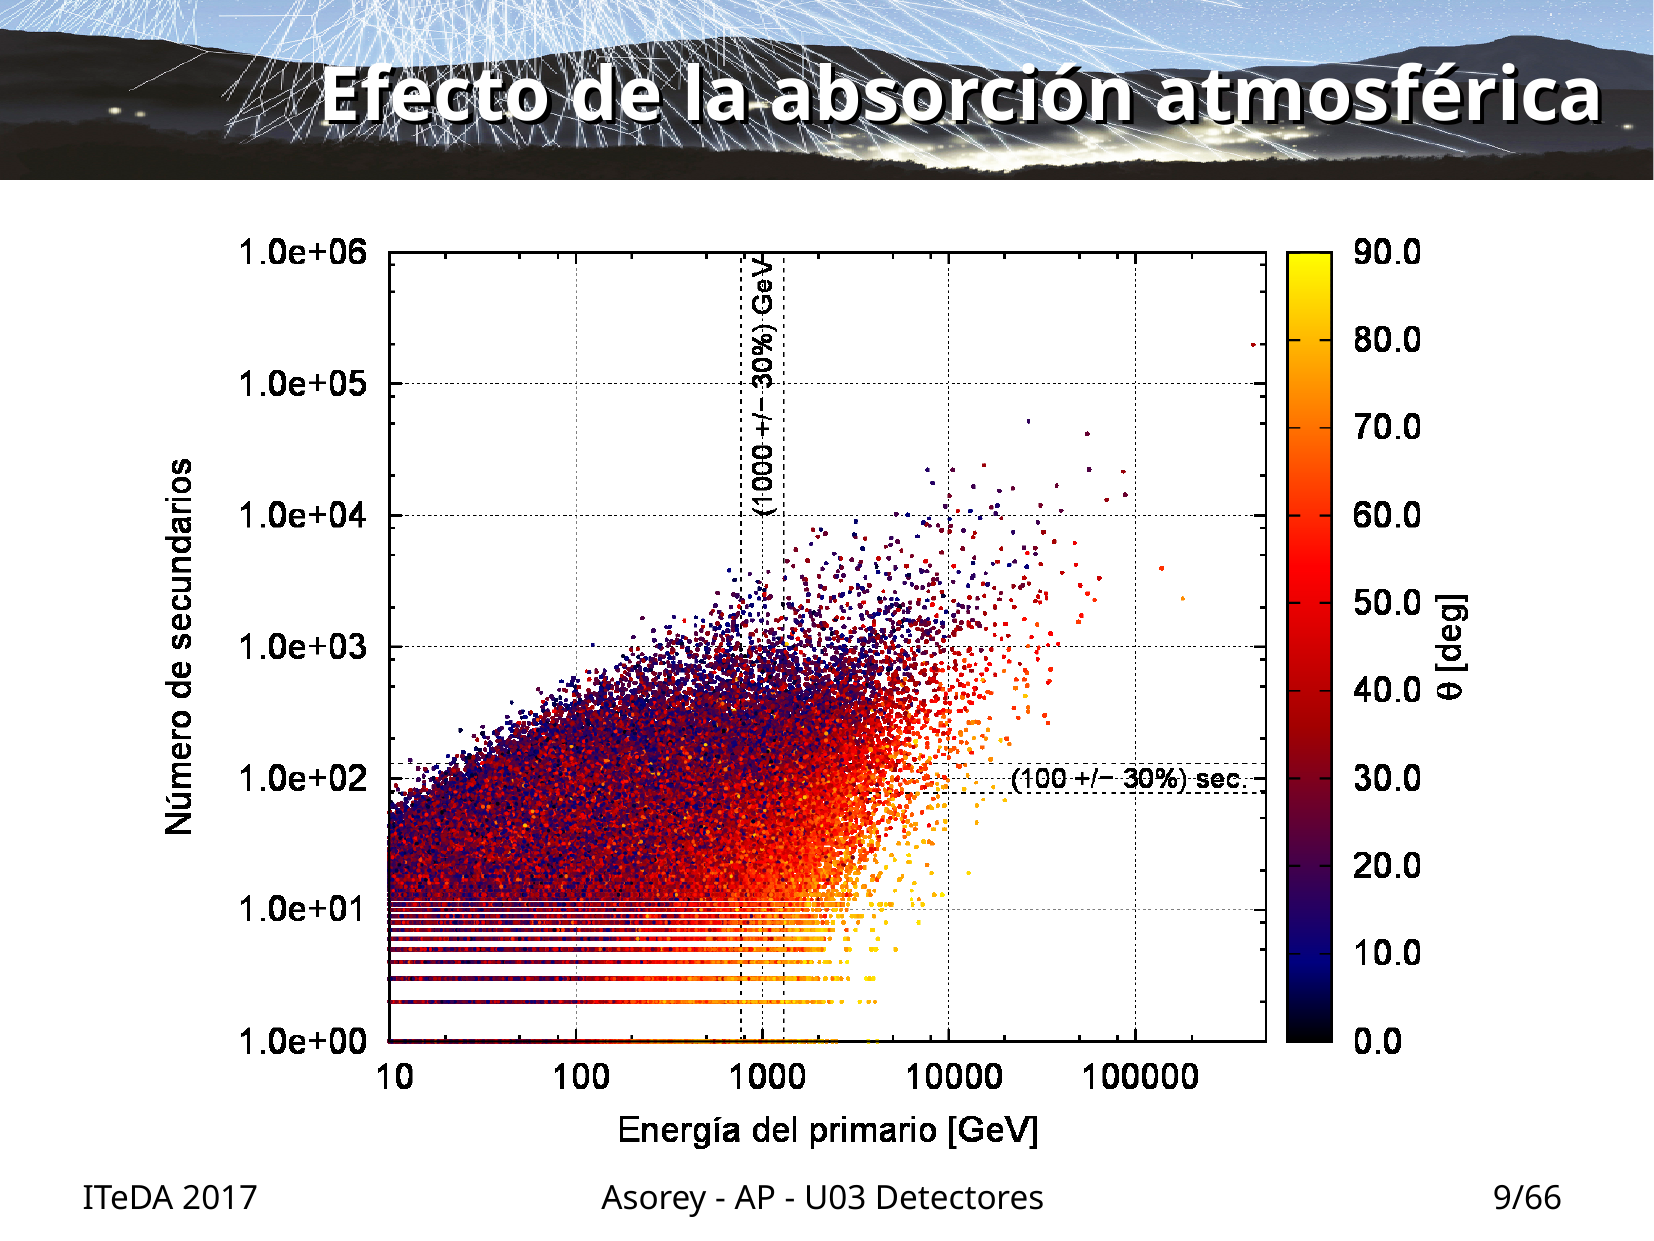

# Efecto de la absorción atmosférica
ITeDA 2017
Asorey - AP - U03 Detectores
9